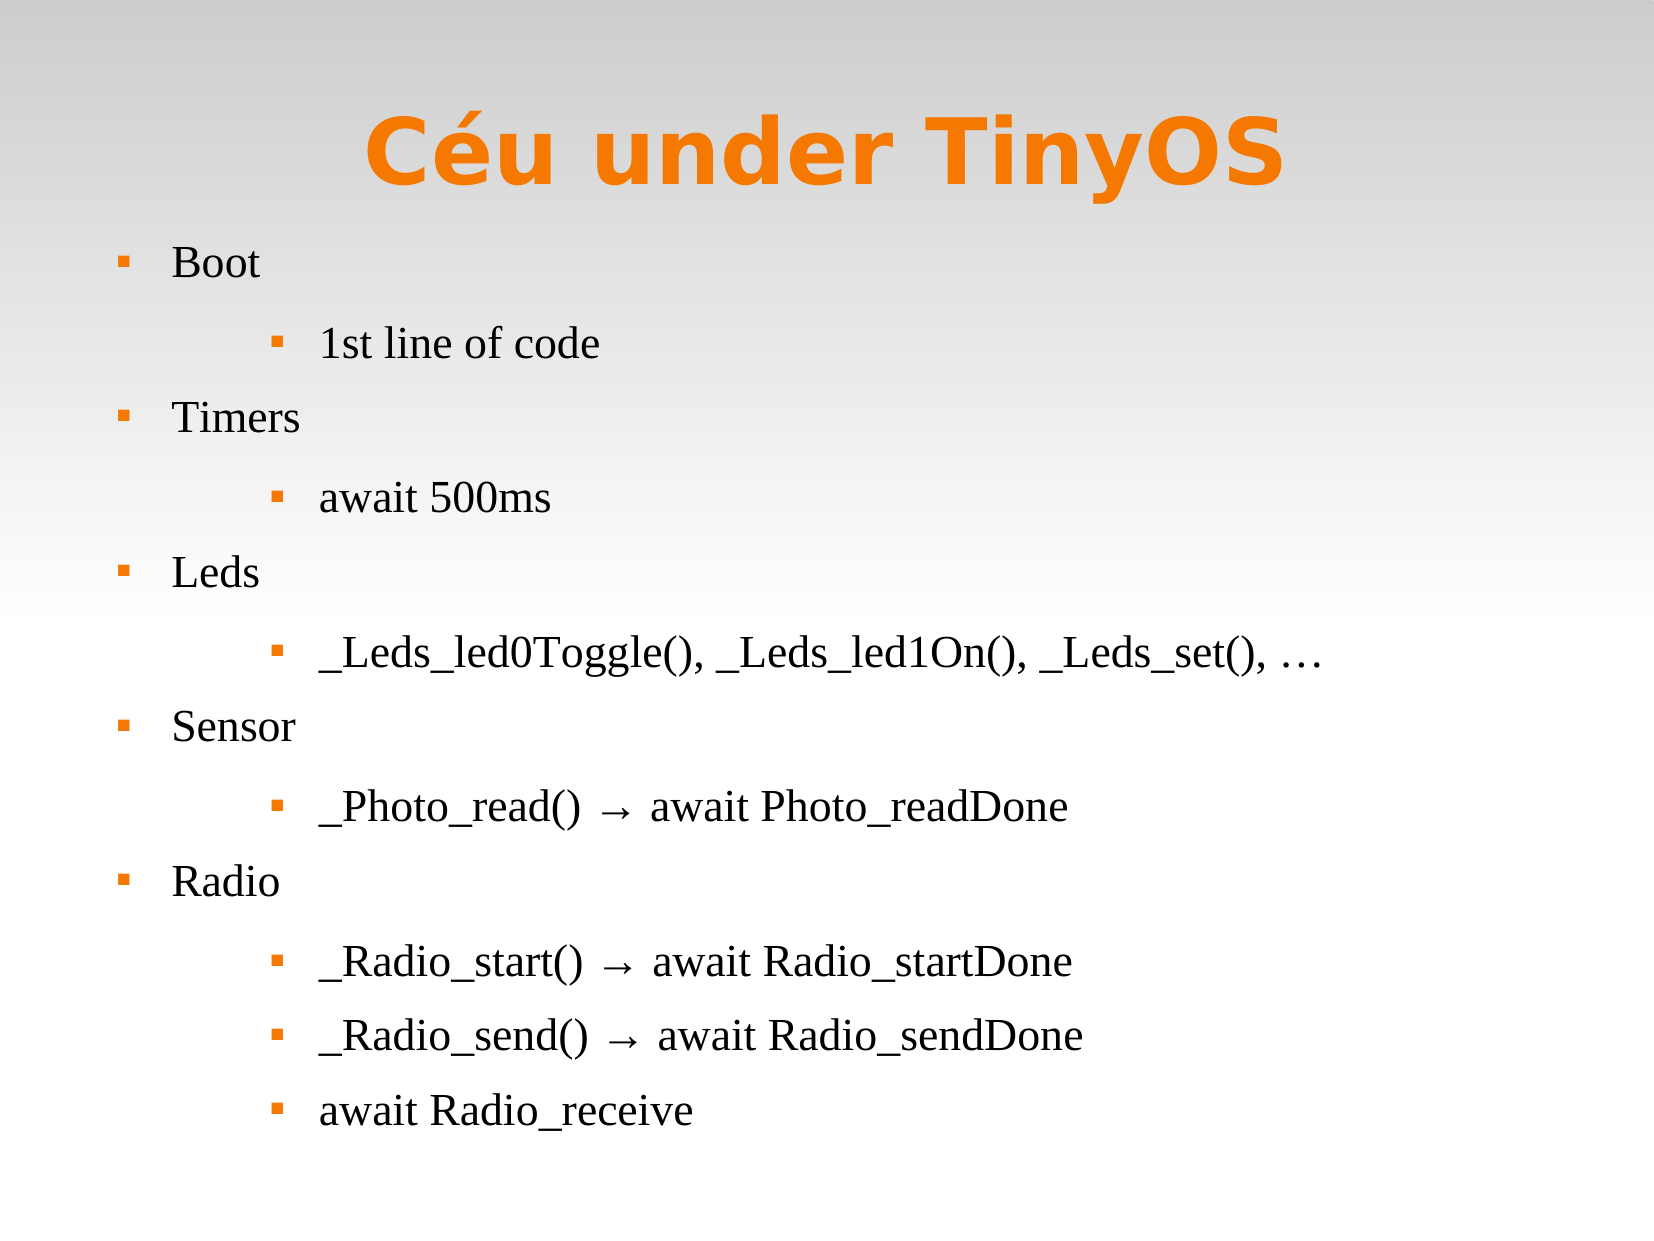

# Céu under TinyOS
Boot
1st line of code
Timers
await 500ms
Leds
_Leds_led0Toggle(), _Leds_led1On(), _Leds_set(), …
Sensor
_Photo_read() → await Photo_readDone
Radio
_Radio_start() → await Radio_startDone
_Radio_send() → await Radio_sendDone
await Radio_receive